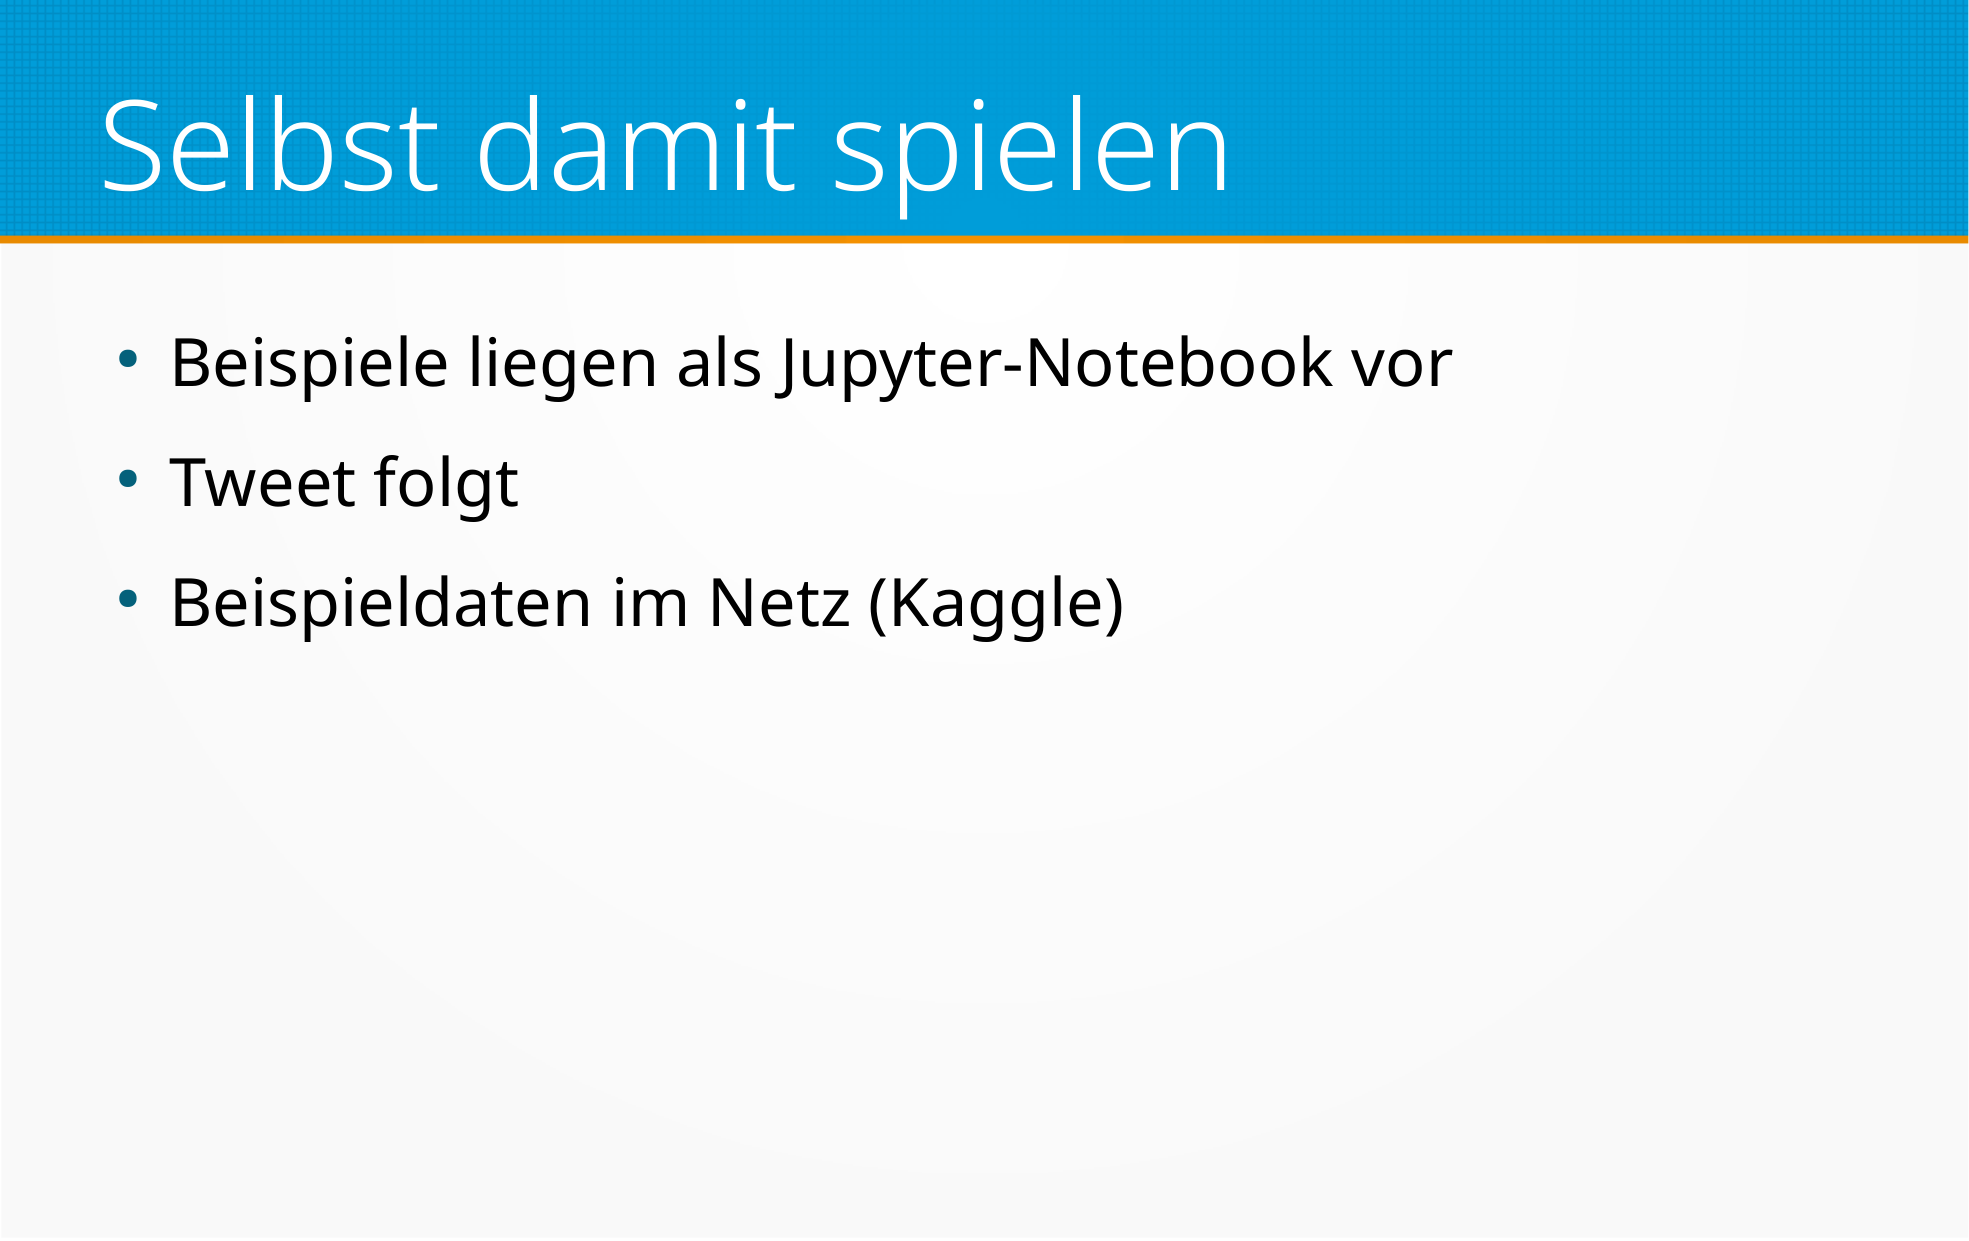

# Selbst damit spielen
Beispiele liegen als Jupyter-Notebook vor
Tweet folgt
Beispieldaten im Netz (Kaggle)